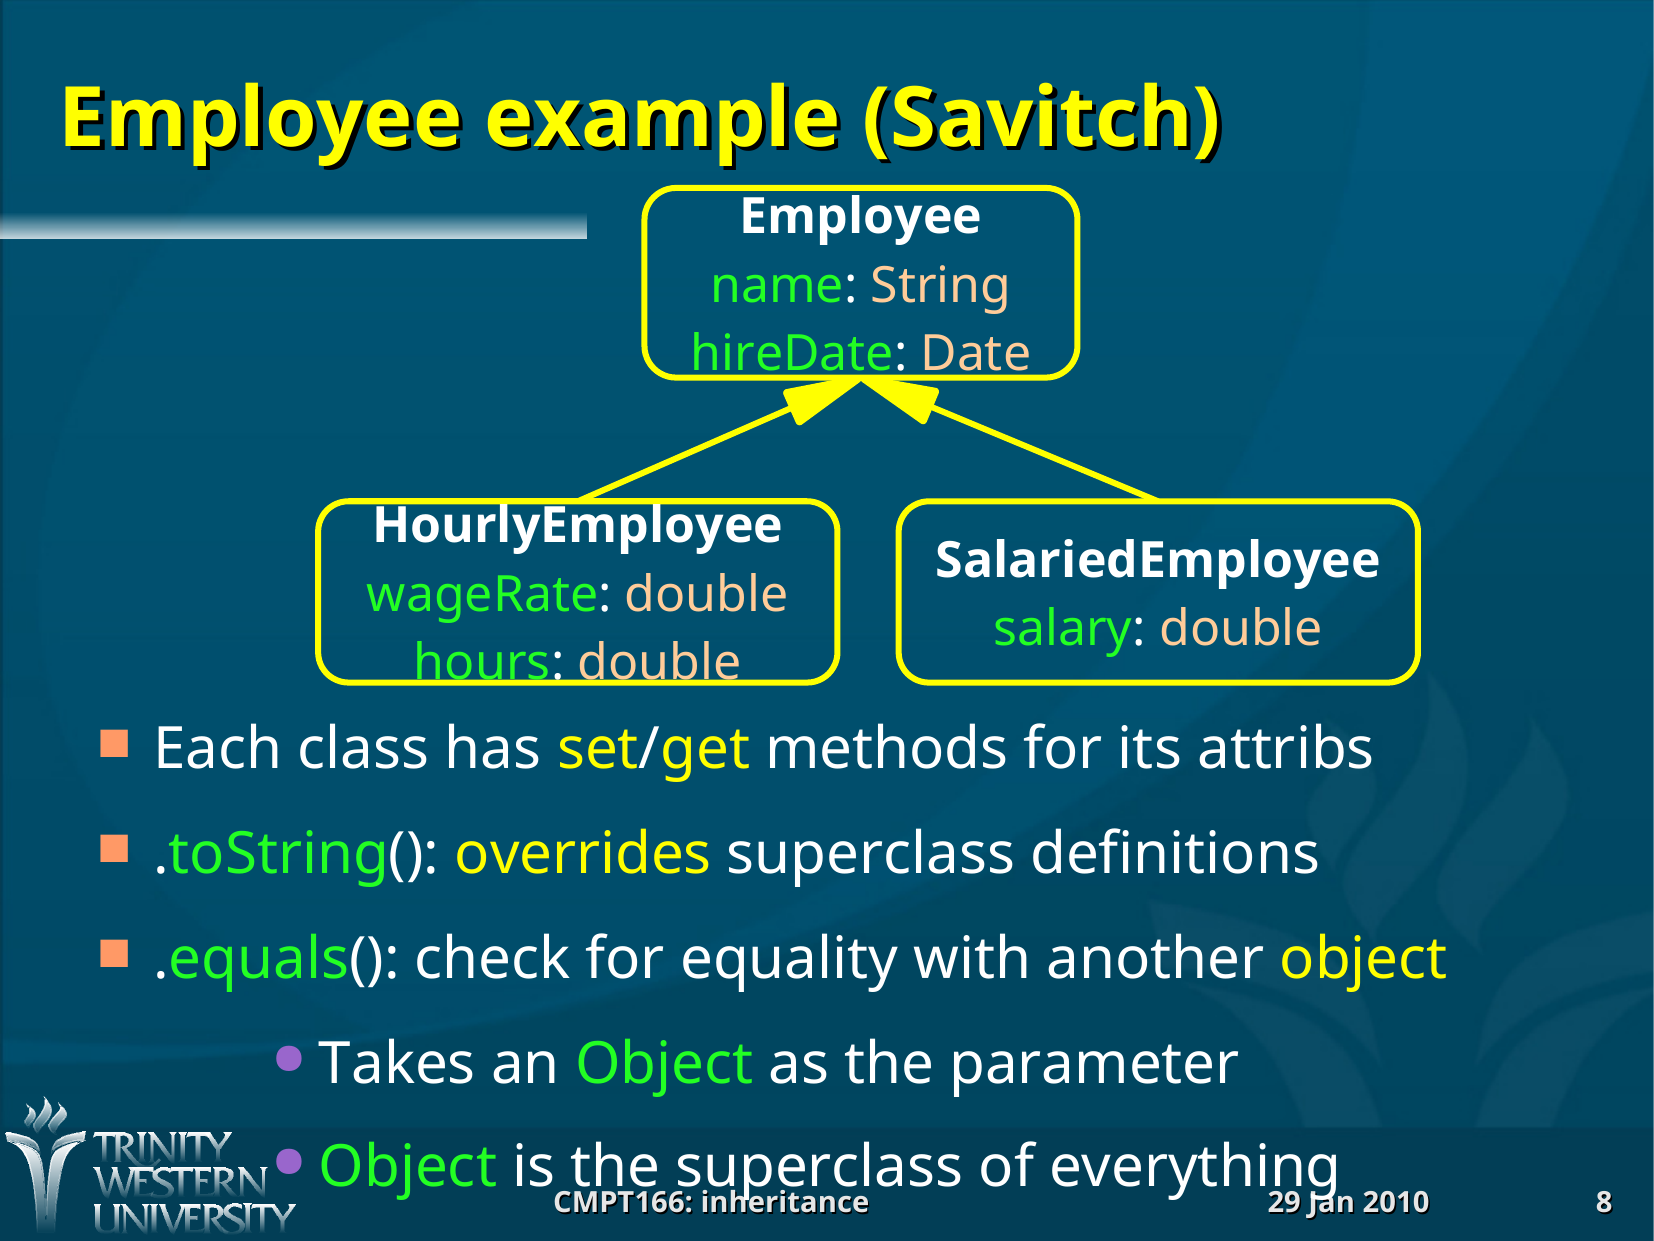

# Employee example (Savitch)
Employee
name: String
hireDate: Date
HourlyEmployee
wageRate: double
hours: double
SalariedEmployee
salary: double
Each class has set/get methods for its attribs
.toString(): overrides superclass definitions
.equals(): check for equality with another object
Takes an Object as the parameter
Object is the superclass of everything
CMPT166: inheritance
29 Jan 2010
8